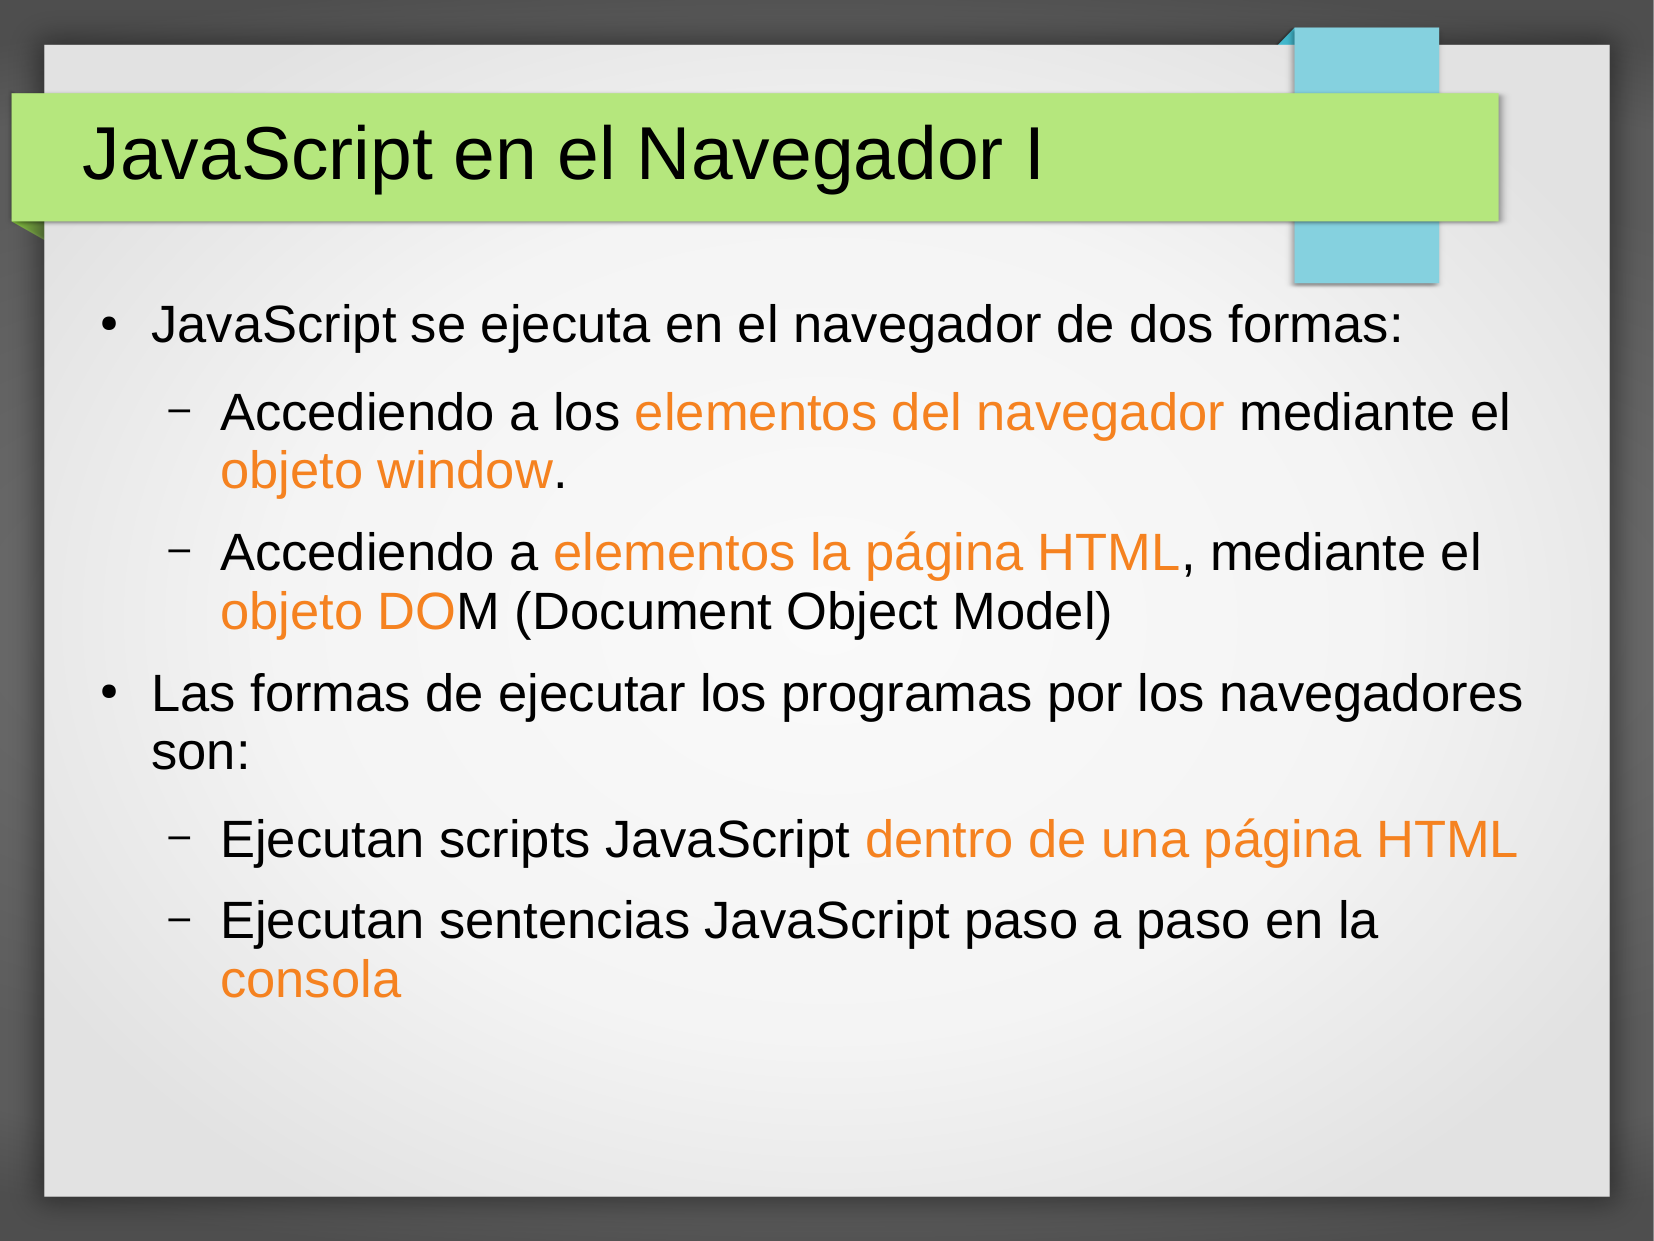

# JavaScript en el Navegador I
JavaScript se ejecuta en el navegador de dos formas:
Accediendo a los elementos del navegador mediante el objeto window.
Accediendo a elementos la página HTML, mediante el objeto DOM (Document Object Model)
Las formas de ejecutar los programas por los navegadores son:
Ejecutan scripts JavaScript dentro de una página HTML
Ejecutan sentencias JavaScript paso a paso en la consola